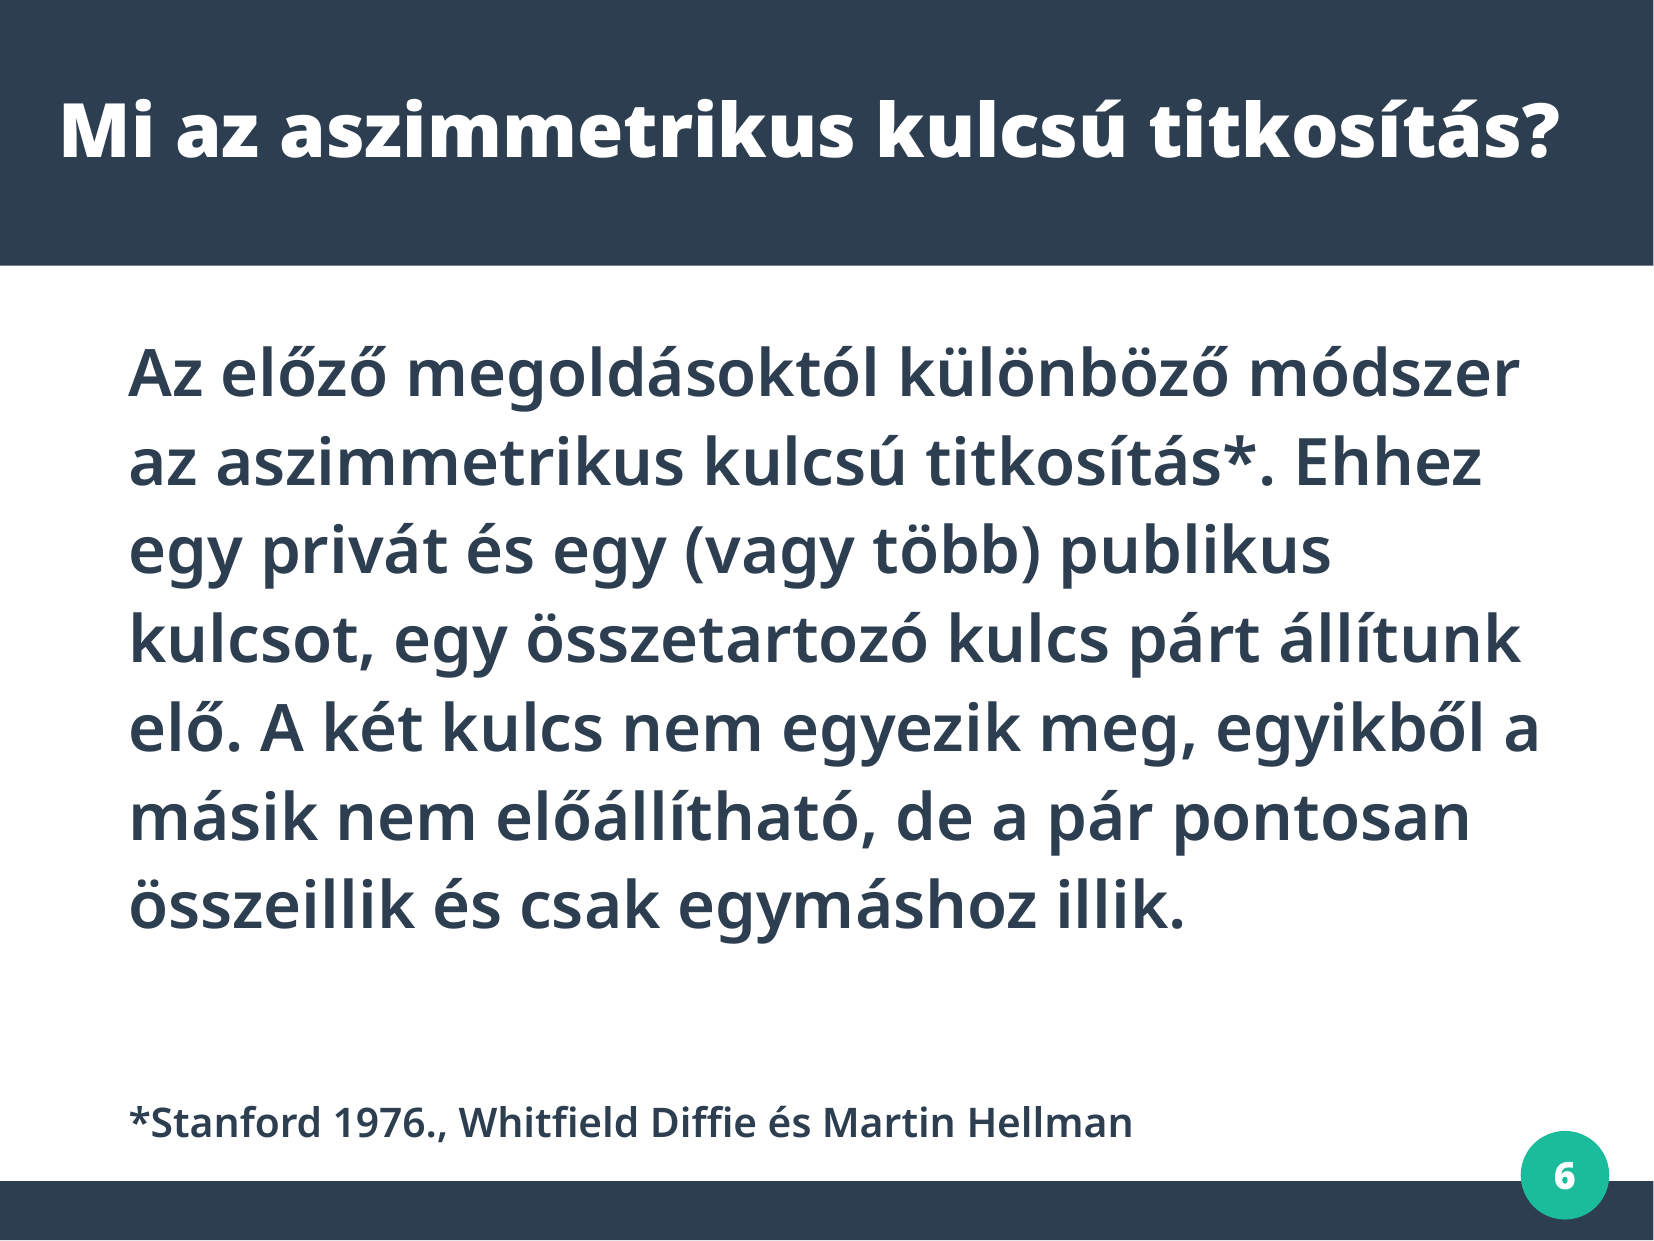

# Mi az aszimmetrikus kulcsú titkosítás?
Az előző megoldásoktól különböző módszer az aszimmetrikus kulcsú titkosítás*. Ehhez egy privát és egy (vagy több) publikus kulcsot, egy összetartozó kulcs párt állítunk elő. A két kulcs nem egyezik meg, egyikből a másik nem előállítható, de a pár pontosan összeillik és csak egymáshoz illik.
*Stanford 1976., Whitfield Diffie és Martin Hellman
6